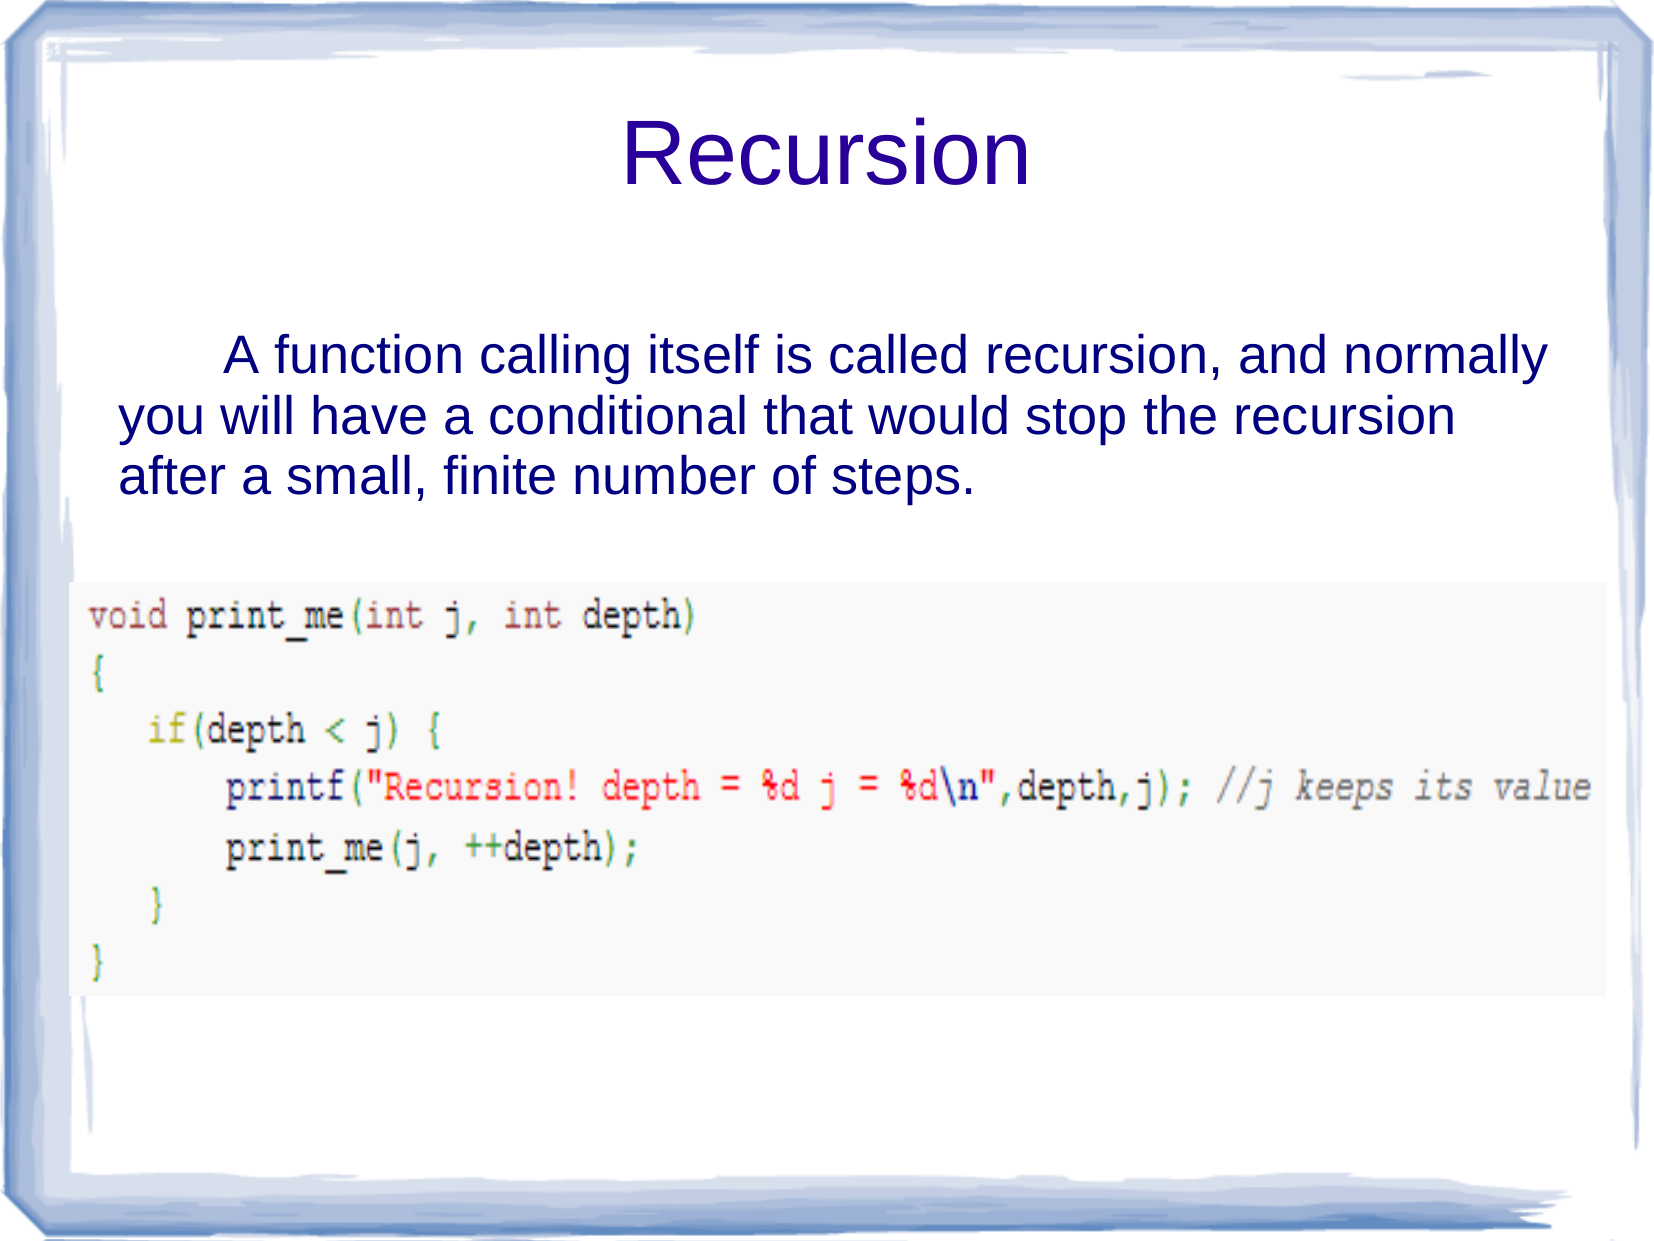

# Recursion
 A function calling itself is called recursion, and normally you will have a conditional that would stop the recursion after a small, finite number of steps.